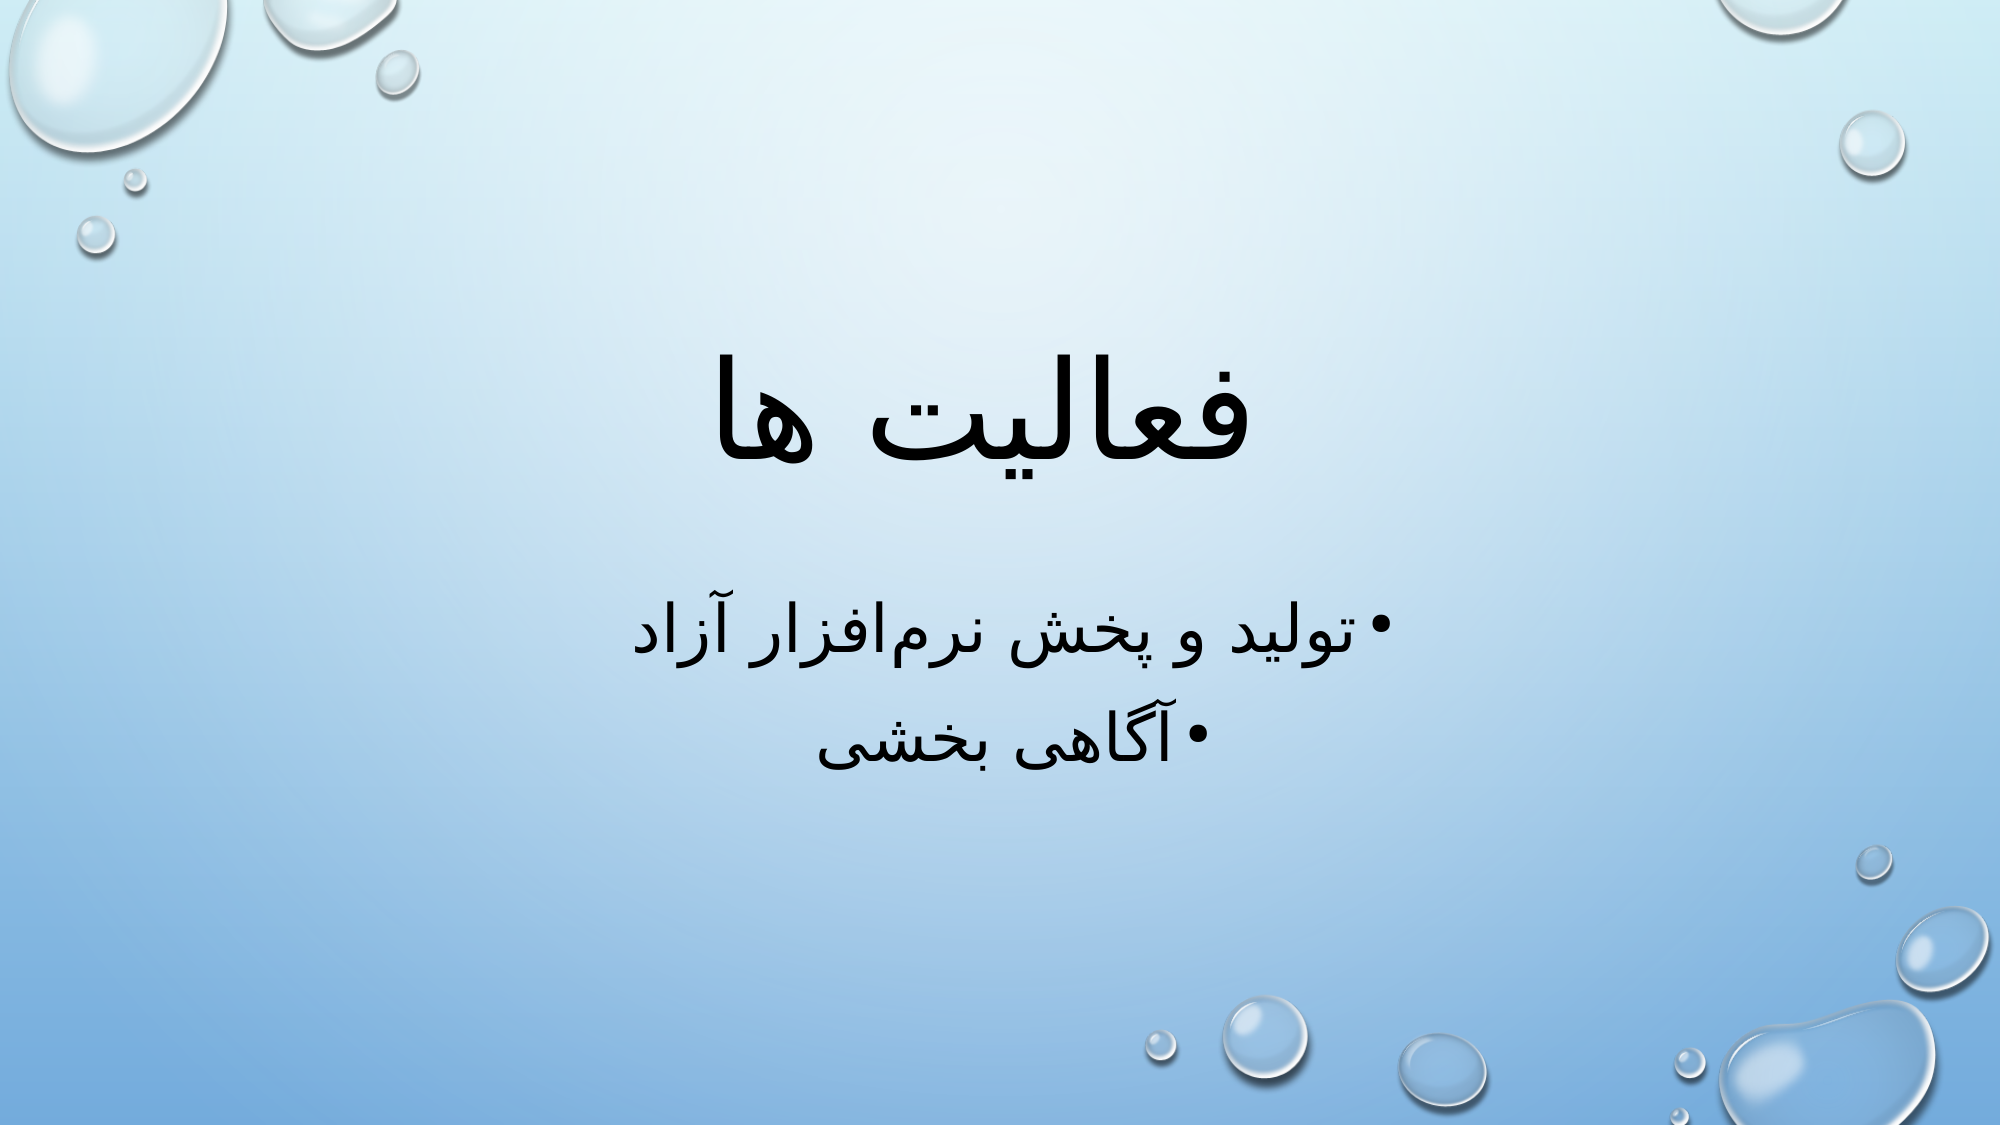

# فعالیت ها
تولید و پخش نرم‌افزار آزاد
آگاهی بخشی